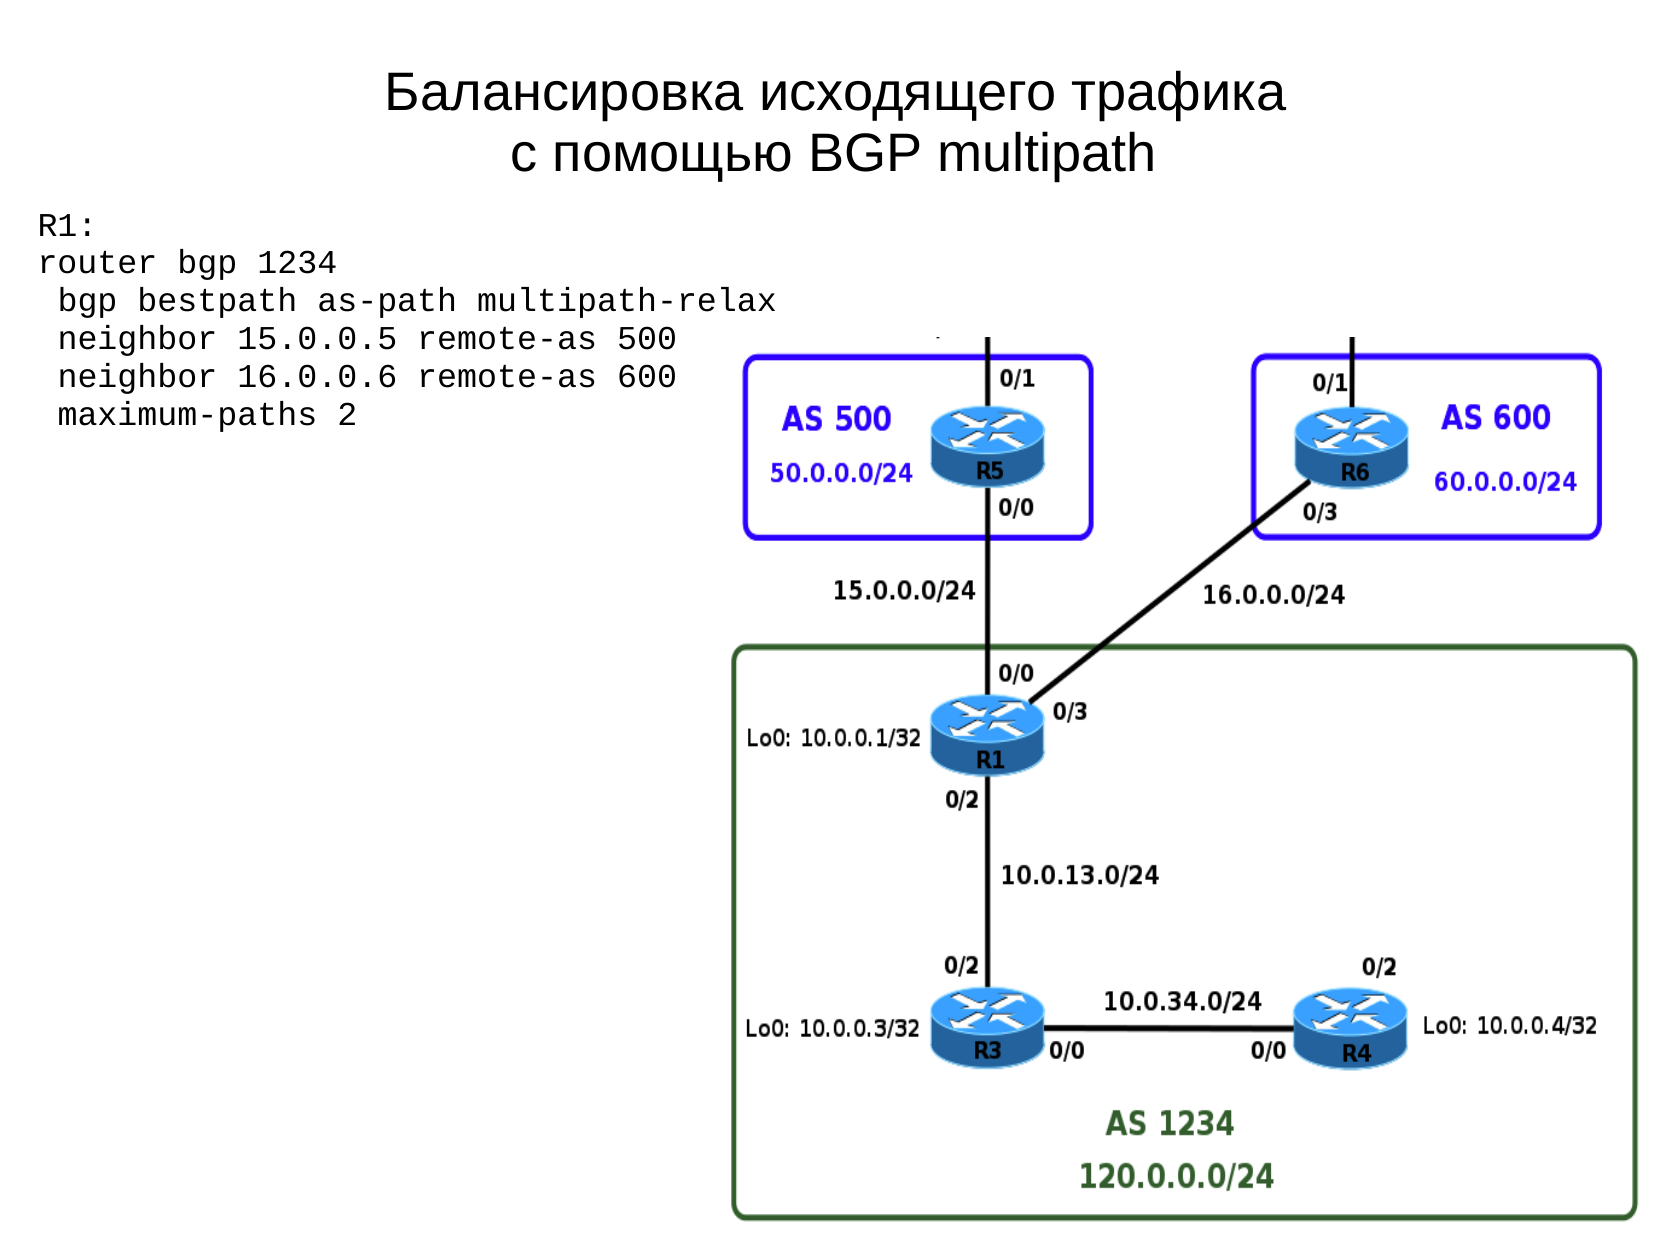

# Балансировка исходящего трафика с помощью BGP multipath
R1:
router bgp 1234
 bgp bestpath as-path multipath-relax
 neighbor 15.0.0.5 remote-as 500
 neighbor 16.0.0.6 remote-as 600
 maximum-paths 2